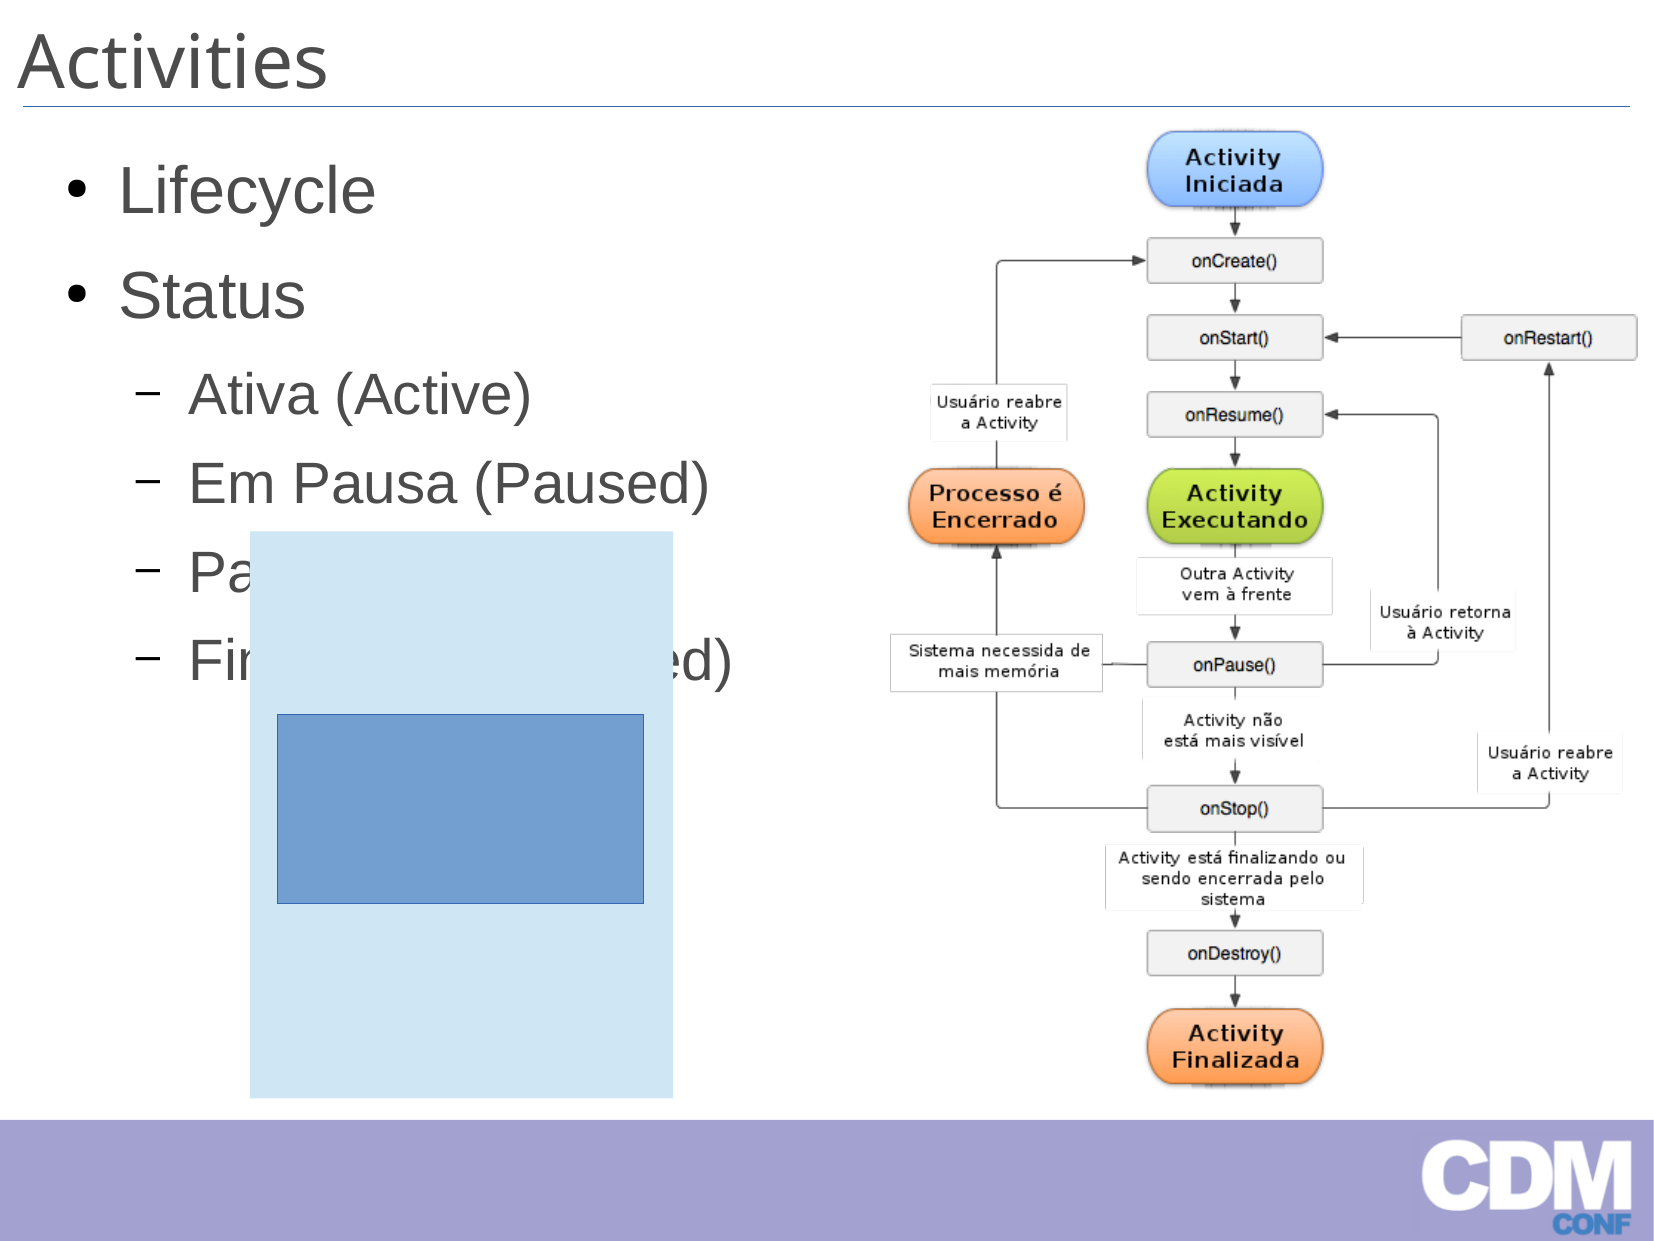

# Activities
Lifecycle
Status
Ativa (Active)
Em Pausa (Paused)
Parada (Stopped)
Finalizada (Dropped)